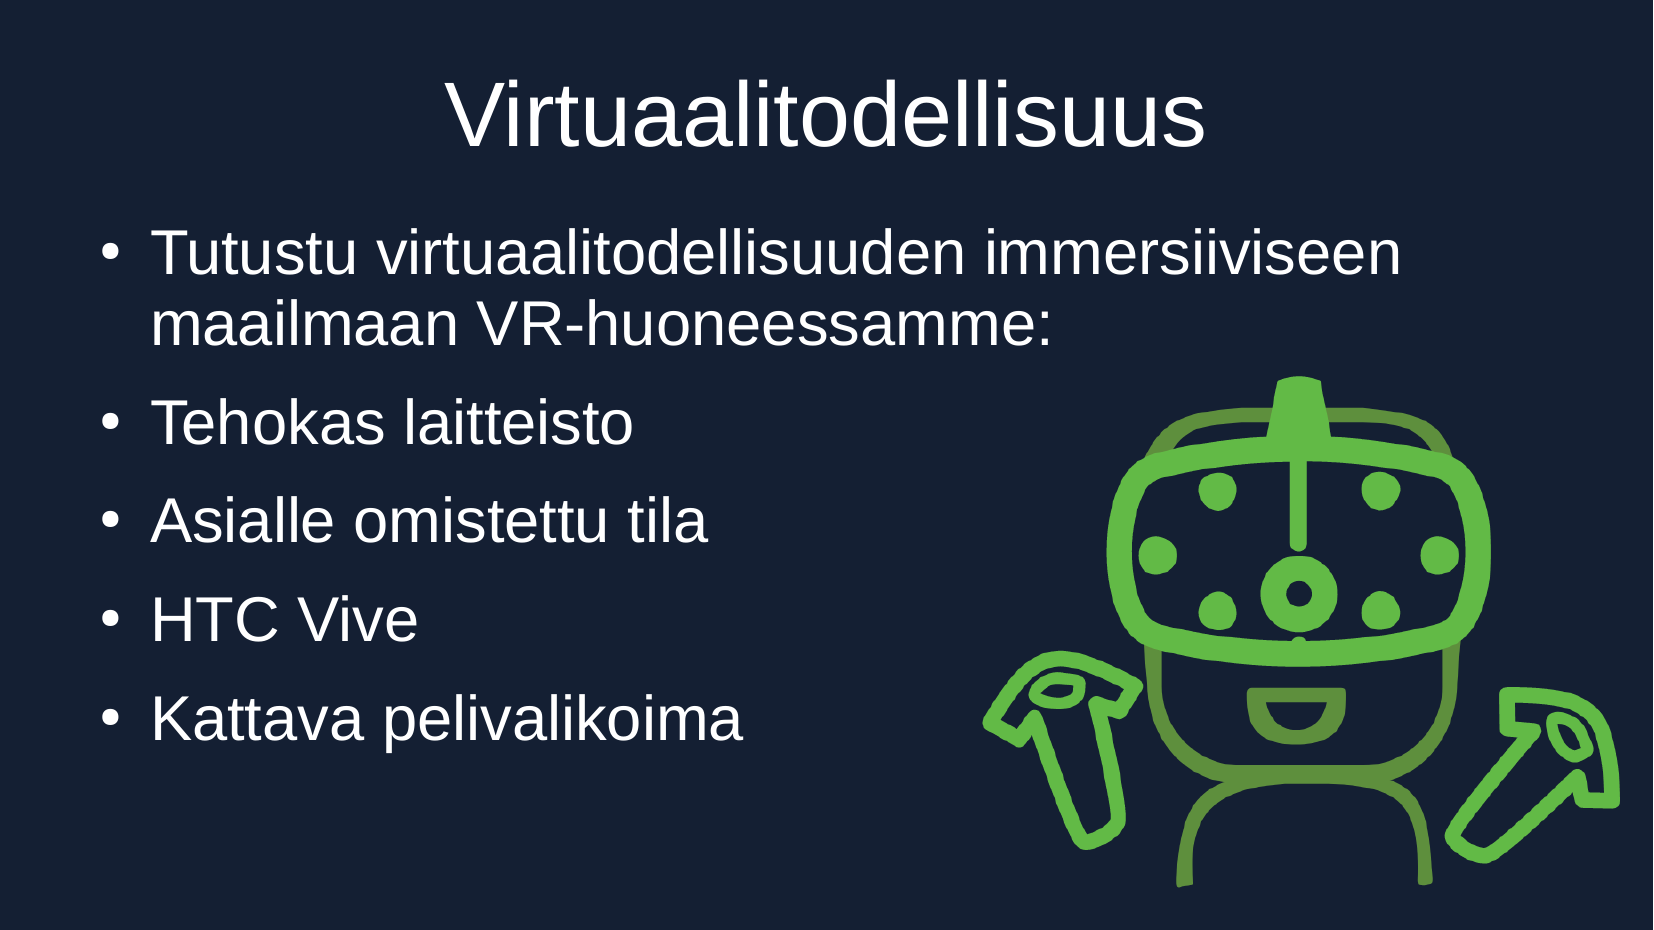

# Virtuaalitodellisuus
Tutustu virtuaalitodellisuuden immersiiviseen maailmaan VR-huoneessamme:
Tehokas laitteisto
Asialle omistettu tila
HTC Vive
Kattava pelivalikoima